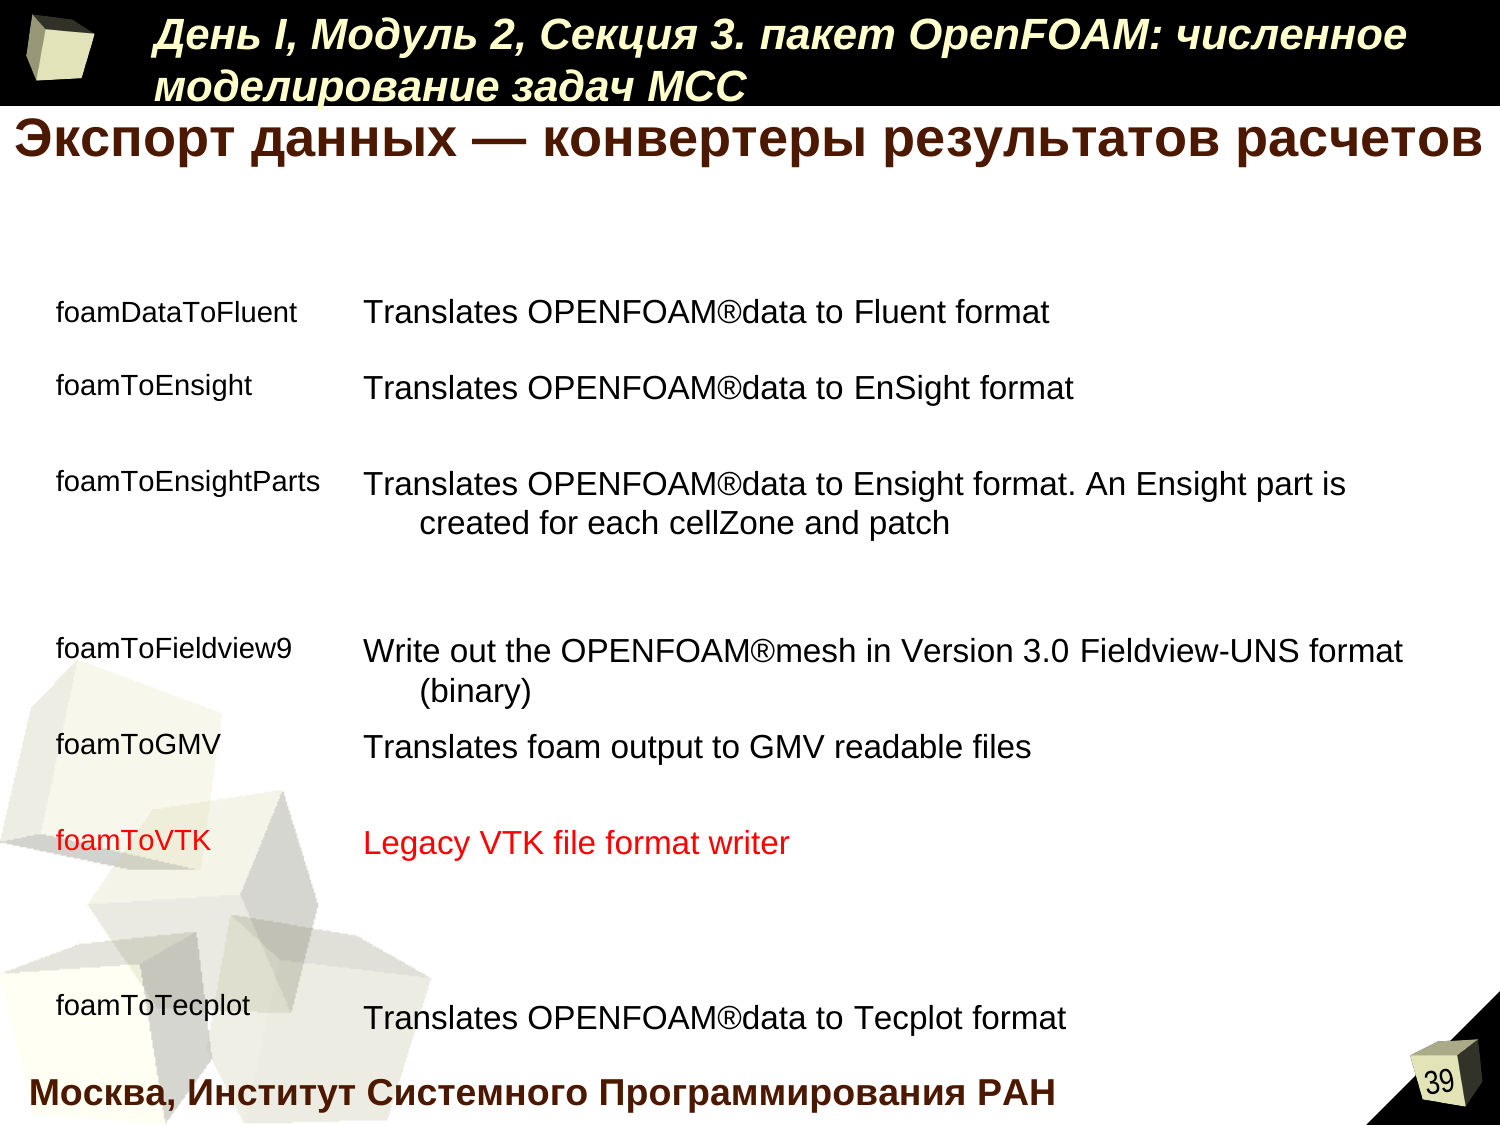

Экспорт данных — конвертеры результатов расчетов
| foamDataToFluent | Translates OPENFOAM®data to Fluent format |
| --- | --- |
| foamToEnsight | Translates OPENFOAM®data to EnSight format |
| foamToEnsightParts | Translates OPENFOAM®data to Ensight format. An Ensight part is created for each cellZone and patch |
| foamToFieldview9 | Write out the OPENFOAM®mesh in Version 3.0 Fieldview-UNS format (binary) |
| foamToGMV | Translates foam output to GMV readable files |
| foamToVTK | Legacy VTK file format writer |
| foamToTecplot | Translates OPENFOAM®data to Tecplot format |